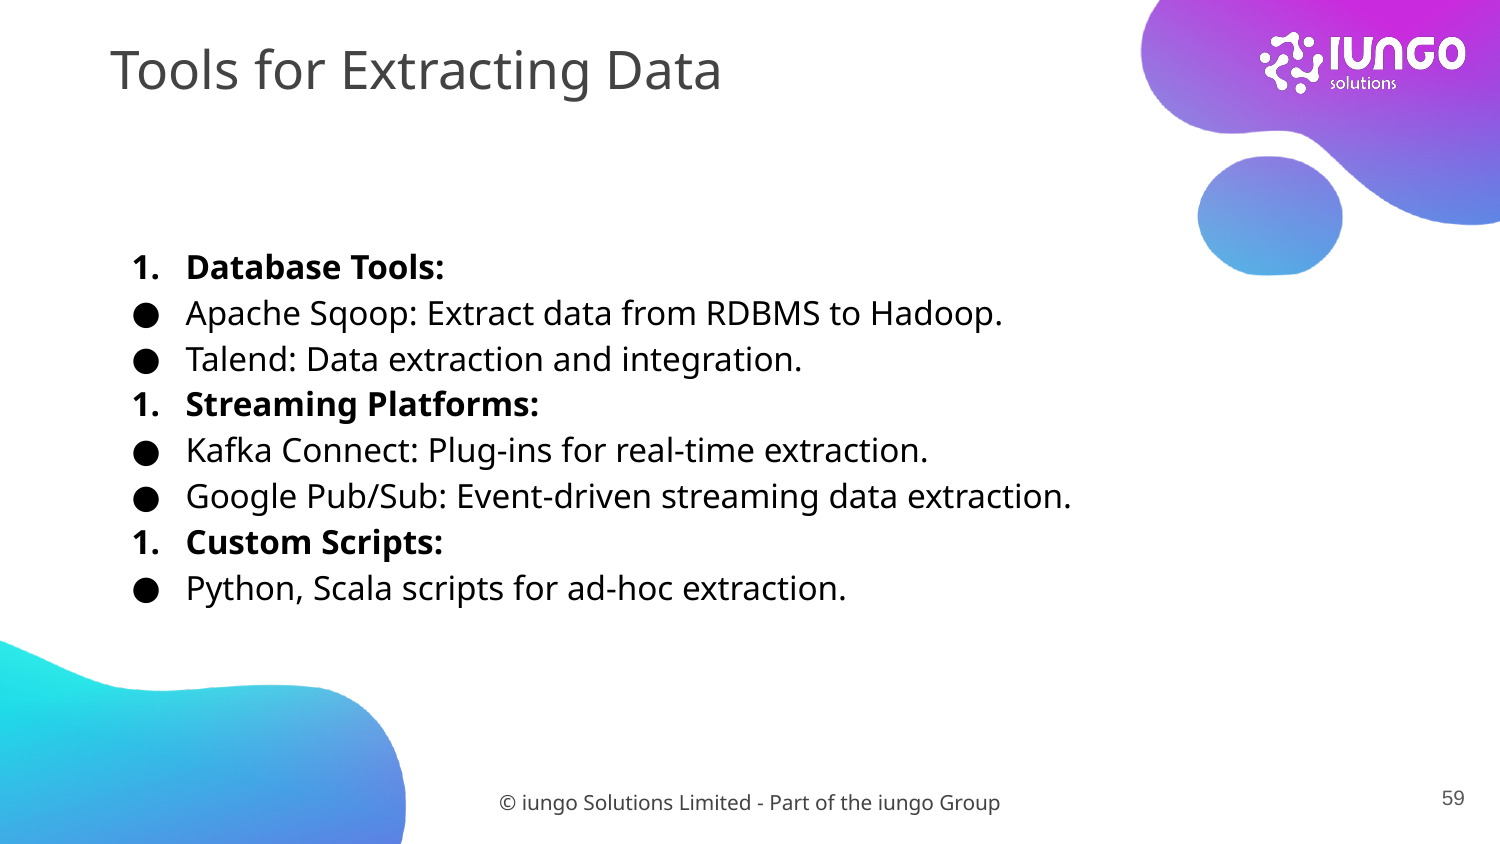

# Tools for Extracting Data
Database Tools:
Apache Sqoop: Extract data from RDBMS to Hadoop.
Talend: Data extraction and integration.
Streaming Platforms:
Kafka Connect: Plug-ins for real-time extraction.
Google Pub/Sub: Event-driven streaming data extraction.
Custom Scripts:
Python, Scala scripts for ad-hoc extraction.